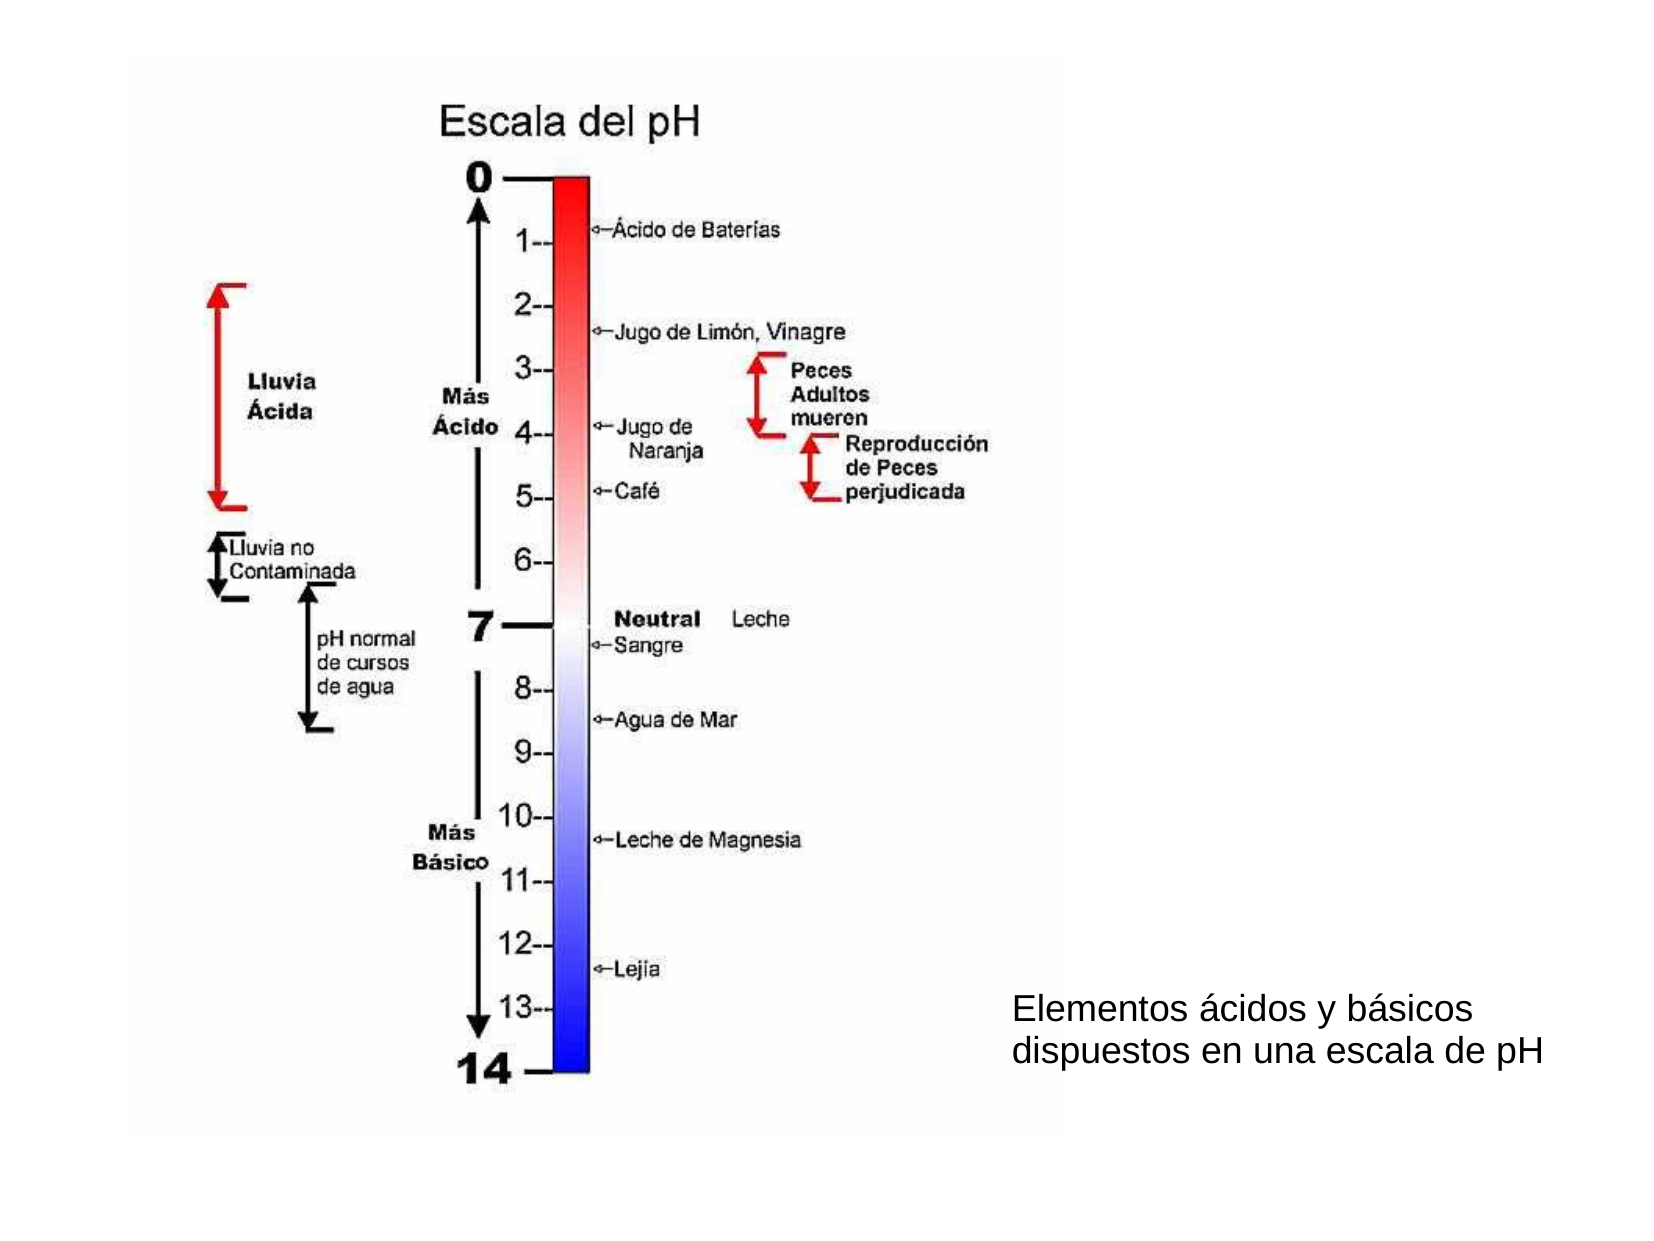

Elementos ácidos y básicos
dispuestos en una escala de pH